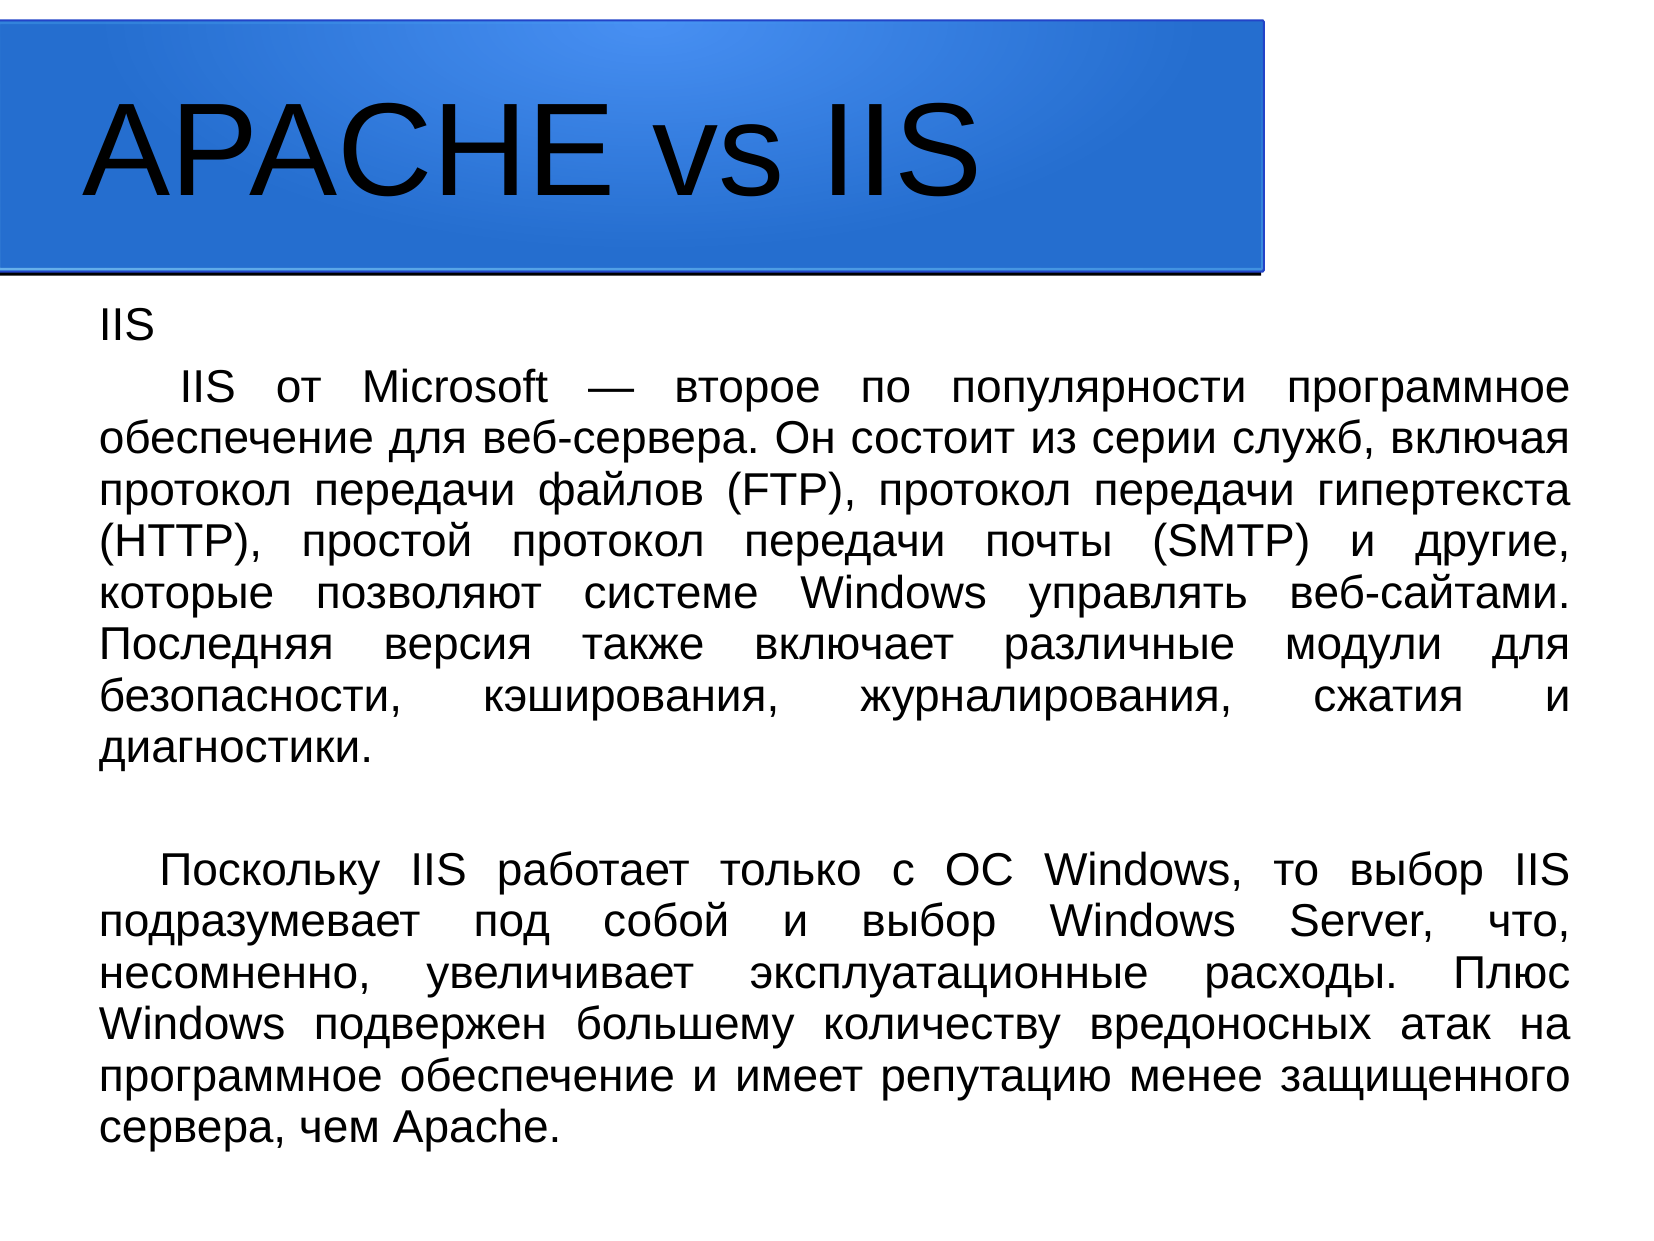

# APACHE vs IIS
IIS
 IIS от Microsoft — второе по популярности программное обеспечение для веб-сервера. Он состоит из серии служб, включая протокол передачи файлов (FTP), протокол передачи гипертекста (HTTP), простой протокол передачи почты (SMTP) и другие, которые позволяют системе Windows управлять веб-сайтами. Последняя версия также включает различные модули для безопасности, кэширования, журналирования, сжатия и диагностики.
 Поскольку IIS работает только с ОС Windows, то выбор IIS подразумевает под собой и выбор Windows Server, что, несомненно, увеличивает эксплуатационные расходы. Плюс Windows подвержен большему количеству вредоносных атак на программное обеспечение и имеет репутацию менее защищенного сервера, чем Apache.